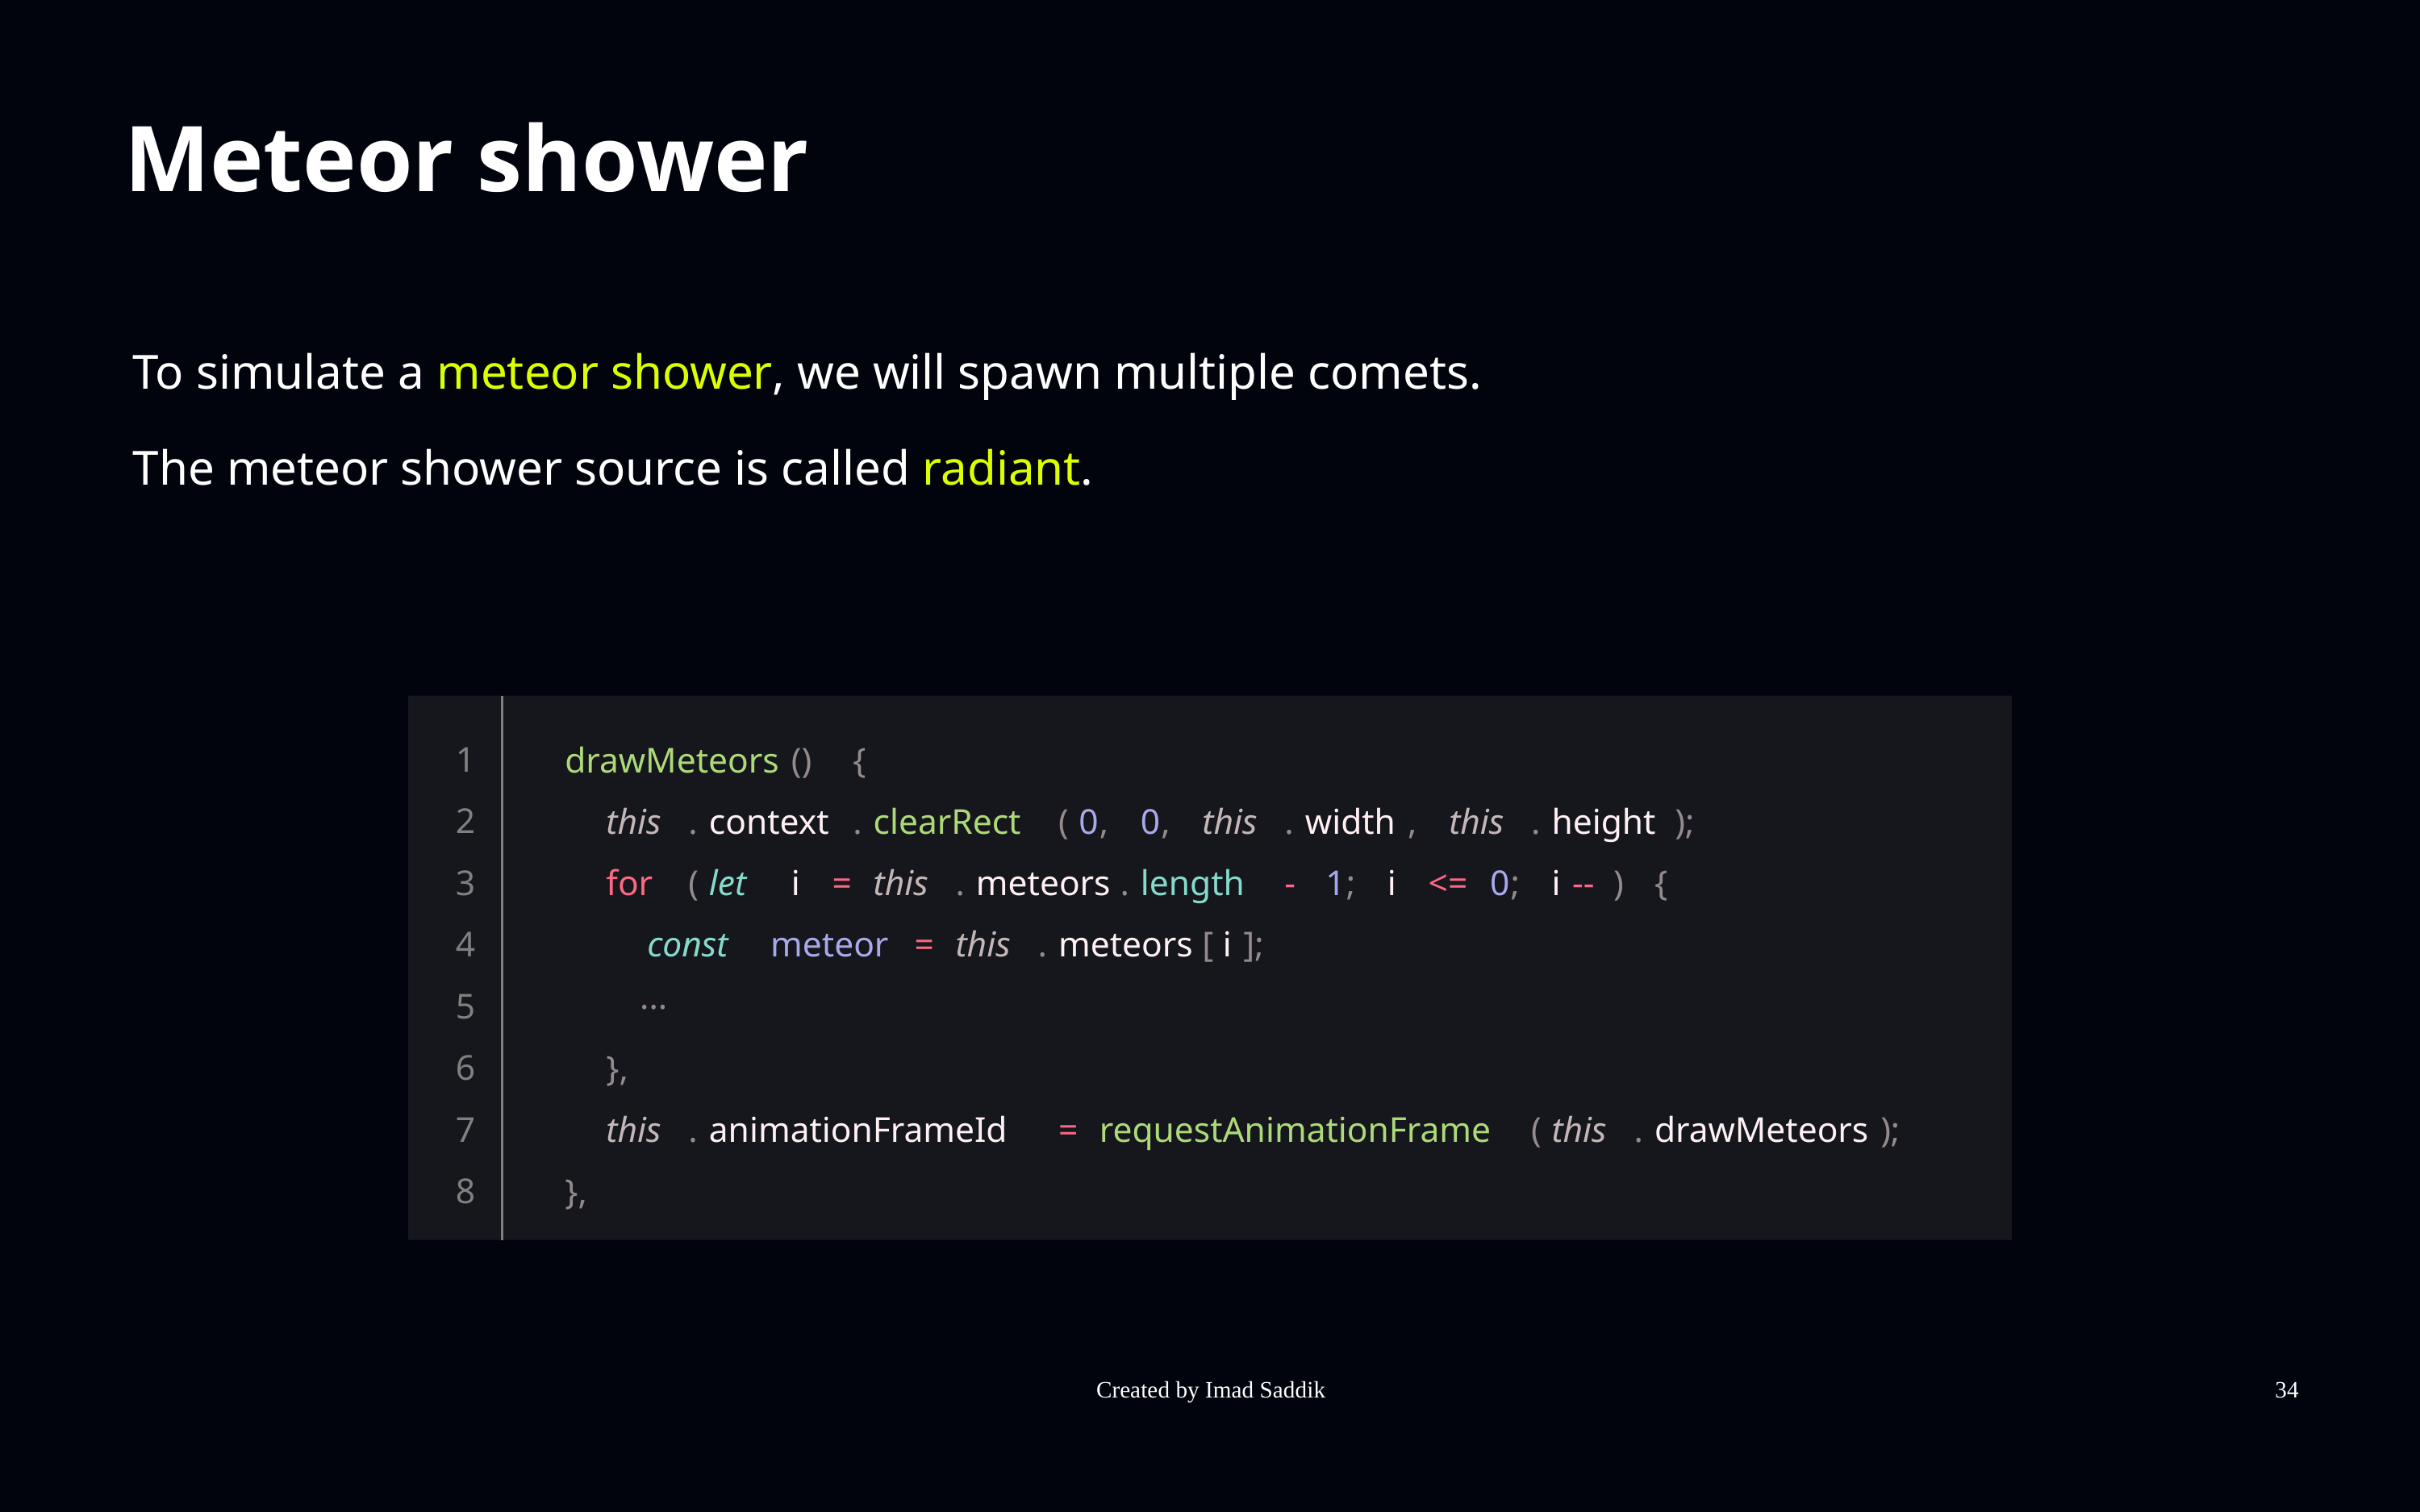

Meteor shower
To simulate a meteor shower, we will spawn multiple comets.
The meteor shower source is called radiant.
Created by Imad Saddik
34